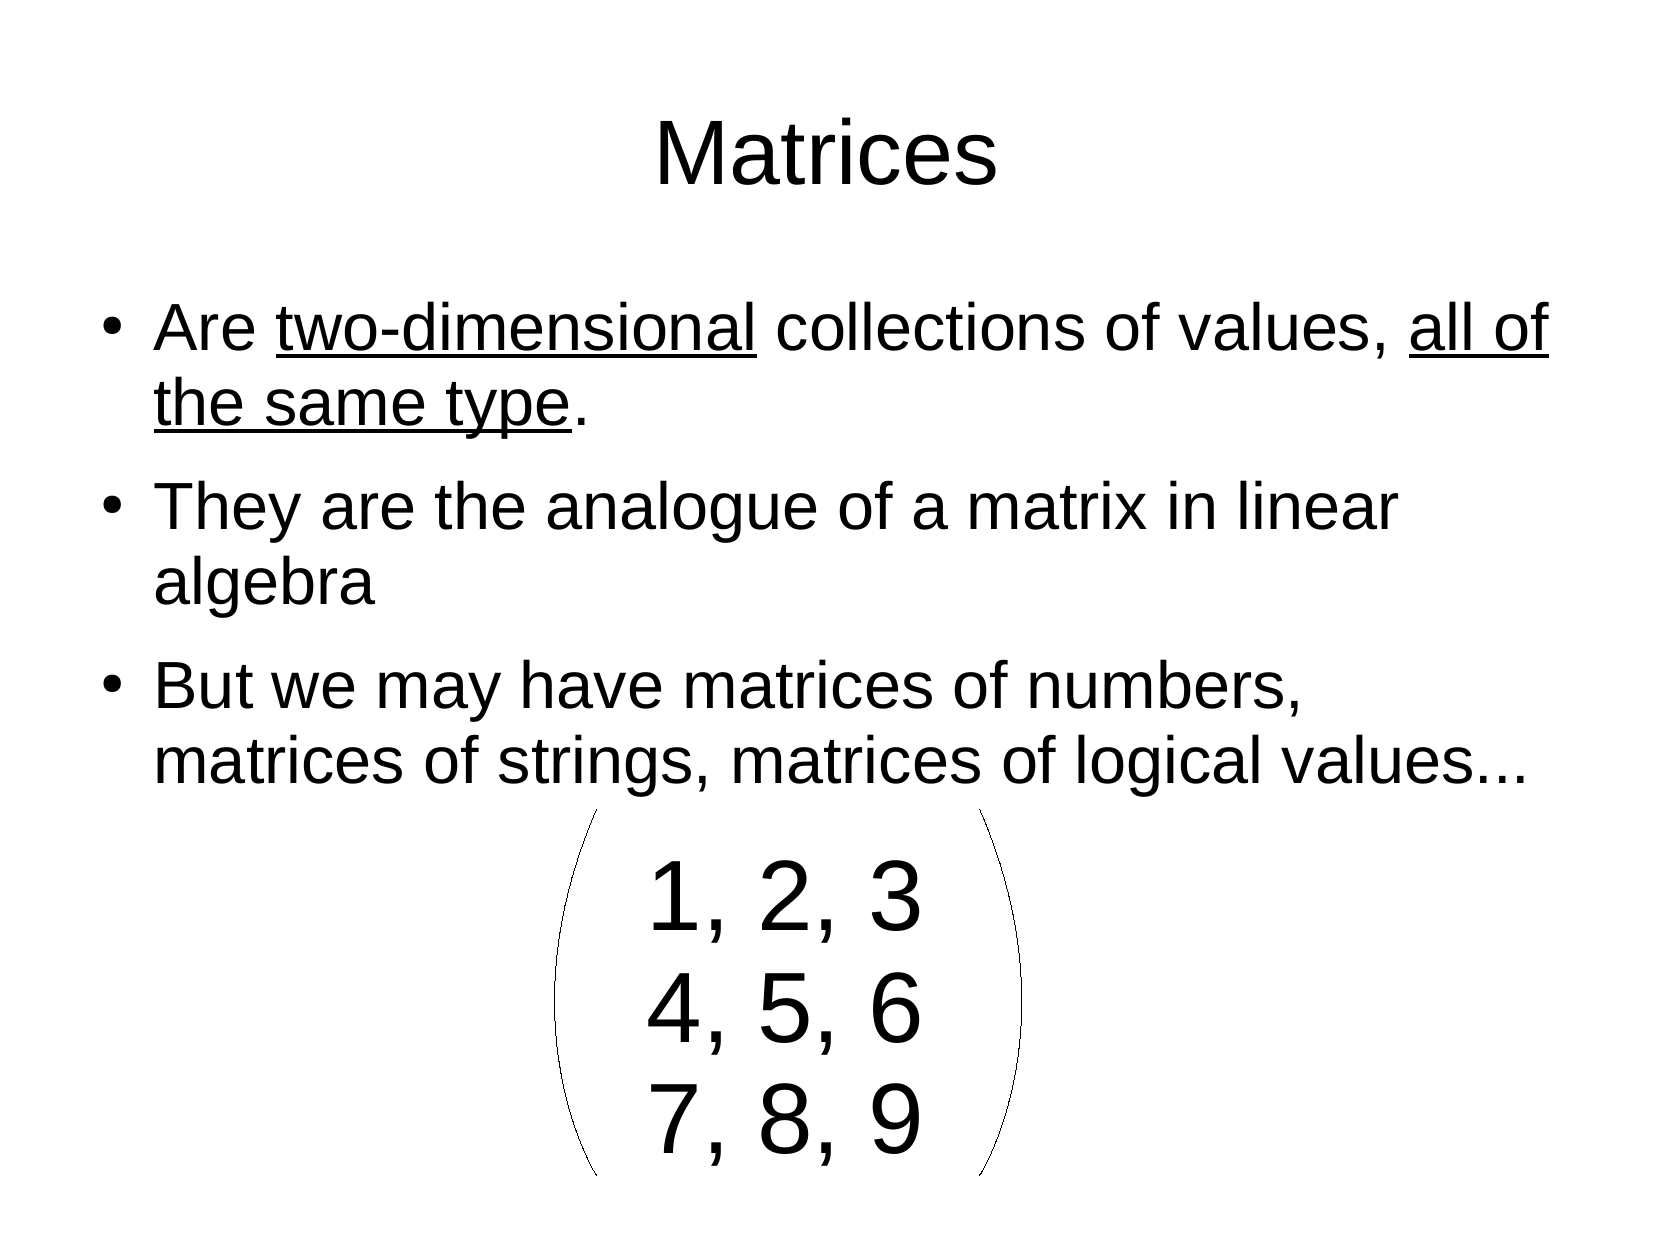

# Matrices
Are two-dimensional collections of values, all of the same type.
They are the analogue of a matrix in linear algebra
But we may have matrices of numbers, matrices of strings, matrices of logical values...
1, 2, 3
4, 5, 6
7, 8, 9